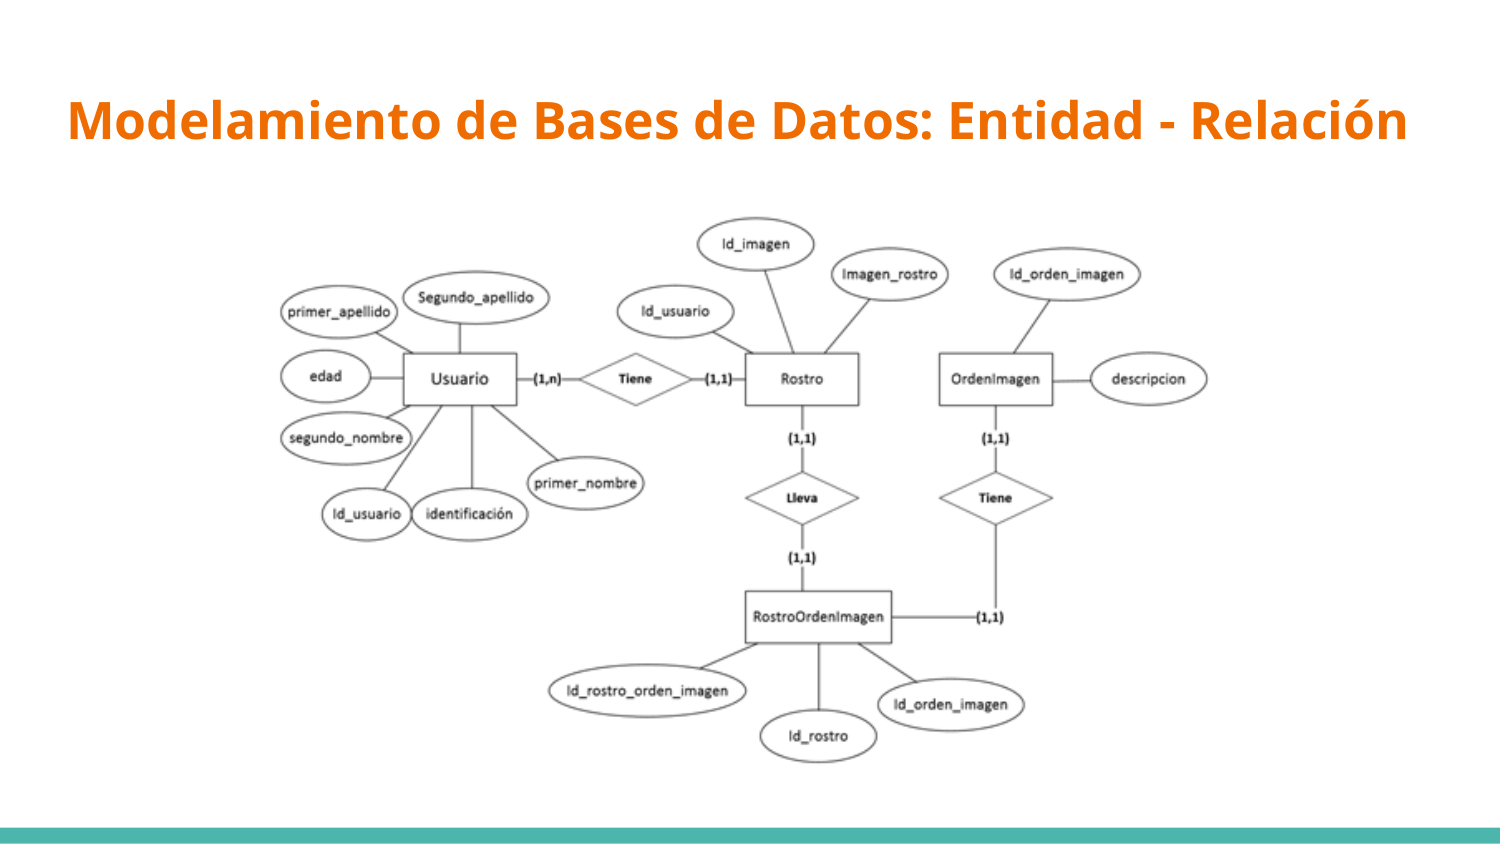

# Modelamiento de Bases de Datos: Entidad - Relación